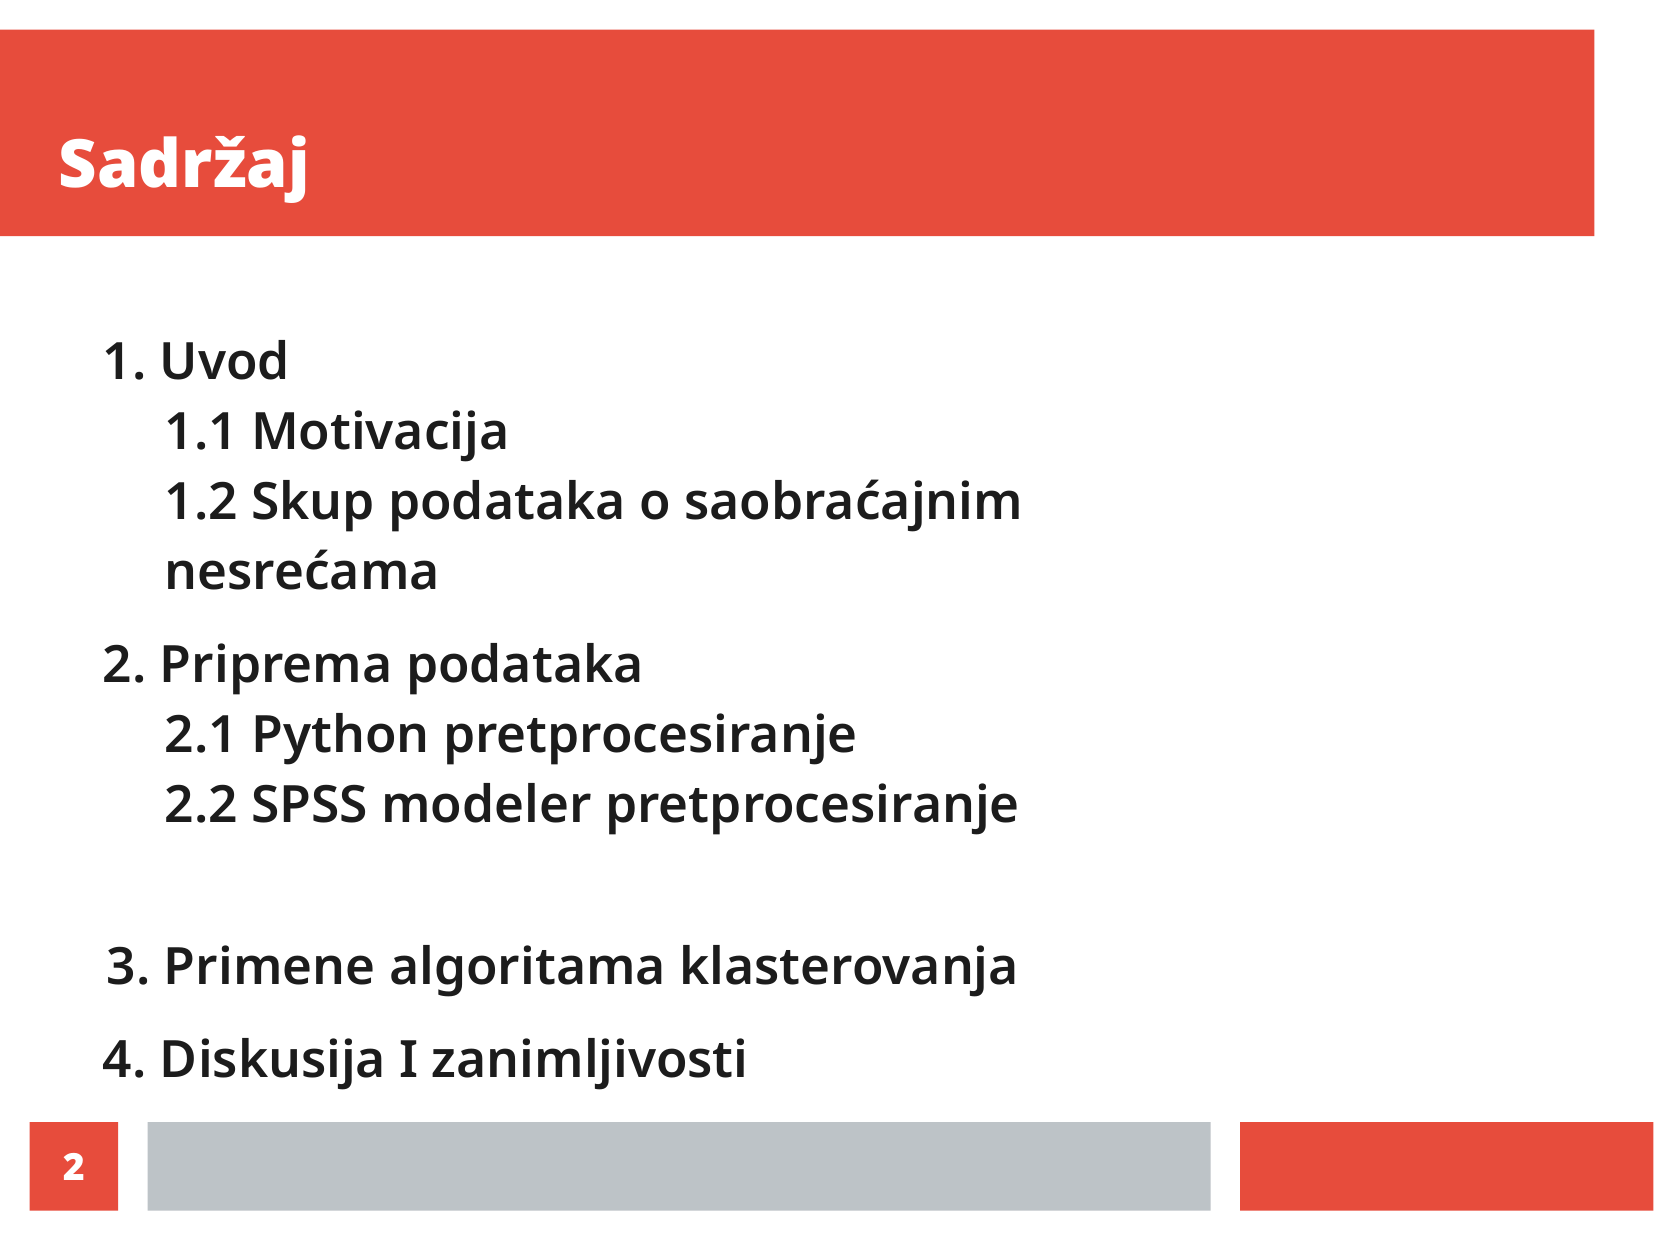

# Sadržaj
1. Uvod
	1.1 Motivacija
	1.2 Skup podataka o saobraćajnim
	nesrećama
2. Priprema podataka
	2.1 Python pretprocesiranje
	2.2 SPSS modeler pretprocesiranje
 3. Primene algoritama klasterovanja
4. Diskusija I zanimljivosti
2